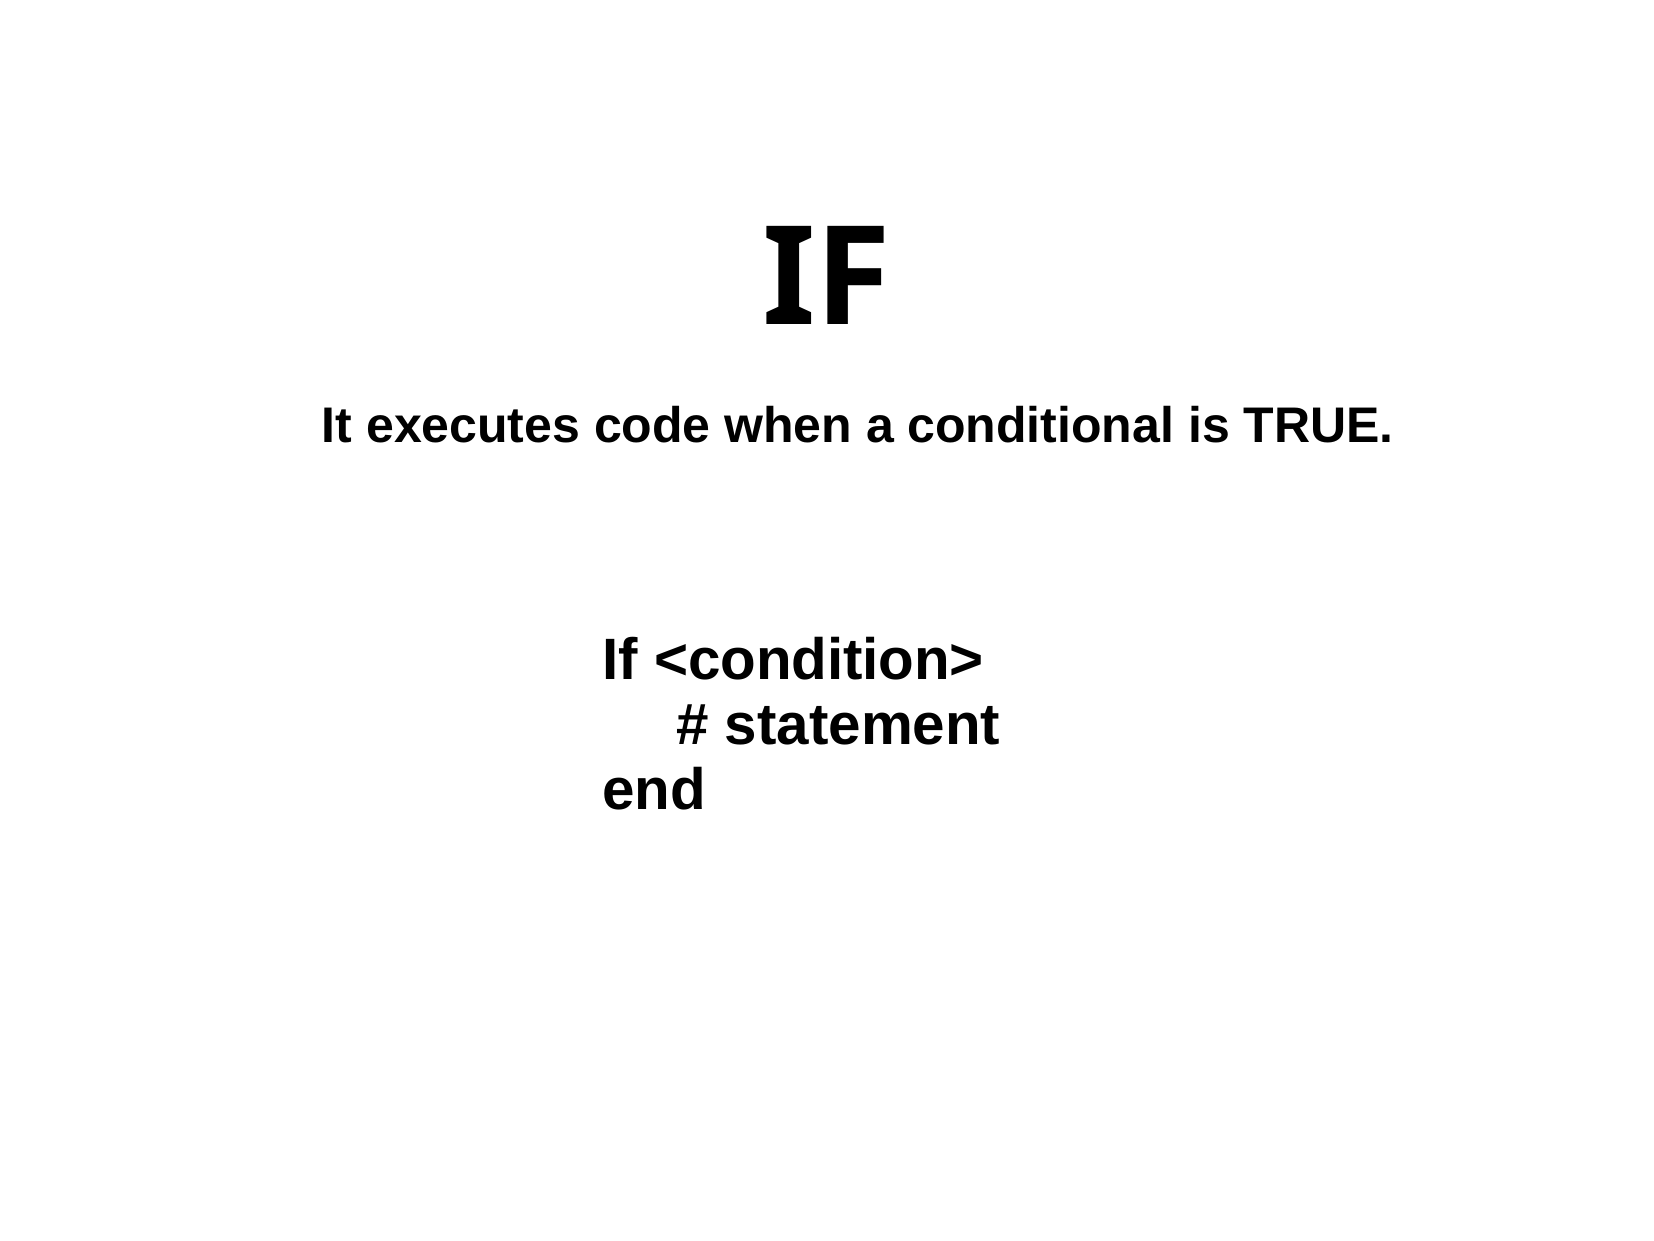

# IF
It executes code when a conditional is TRUE.
If <condition>
	# statement
end